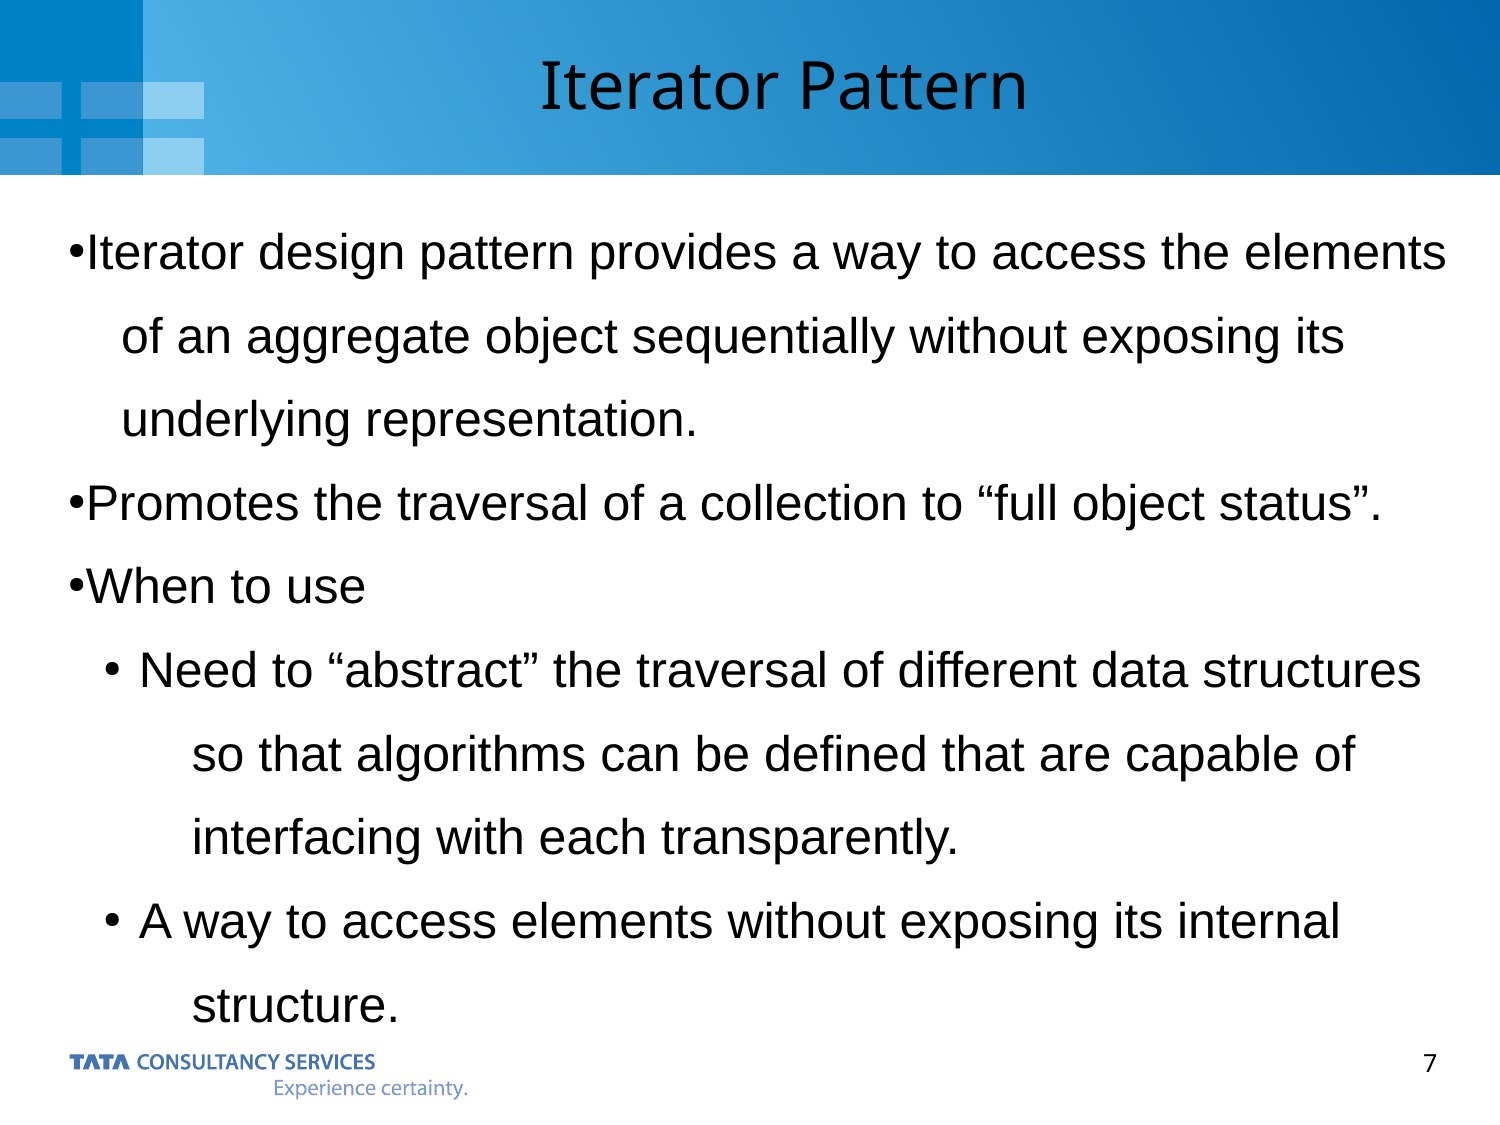

Iterator Pattern
Iterator design pattern provides a way to access the elements of an aggregate object sequentially without exposing its underlying representation.
Promotes the traversal of a collection to “full object status”.
When to use
Need to “abstract” the traversal of different data structures so that algorithms can be defined that are capable of interfacing with each transparently.
A way to access elements without exposing its internal structure.